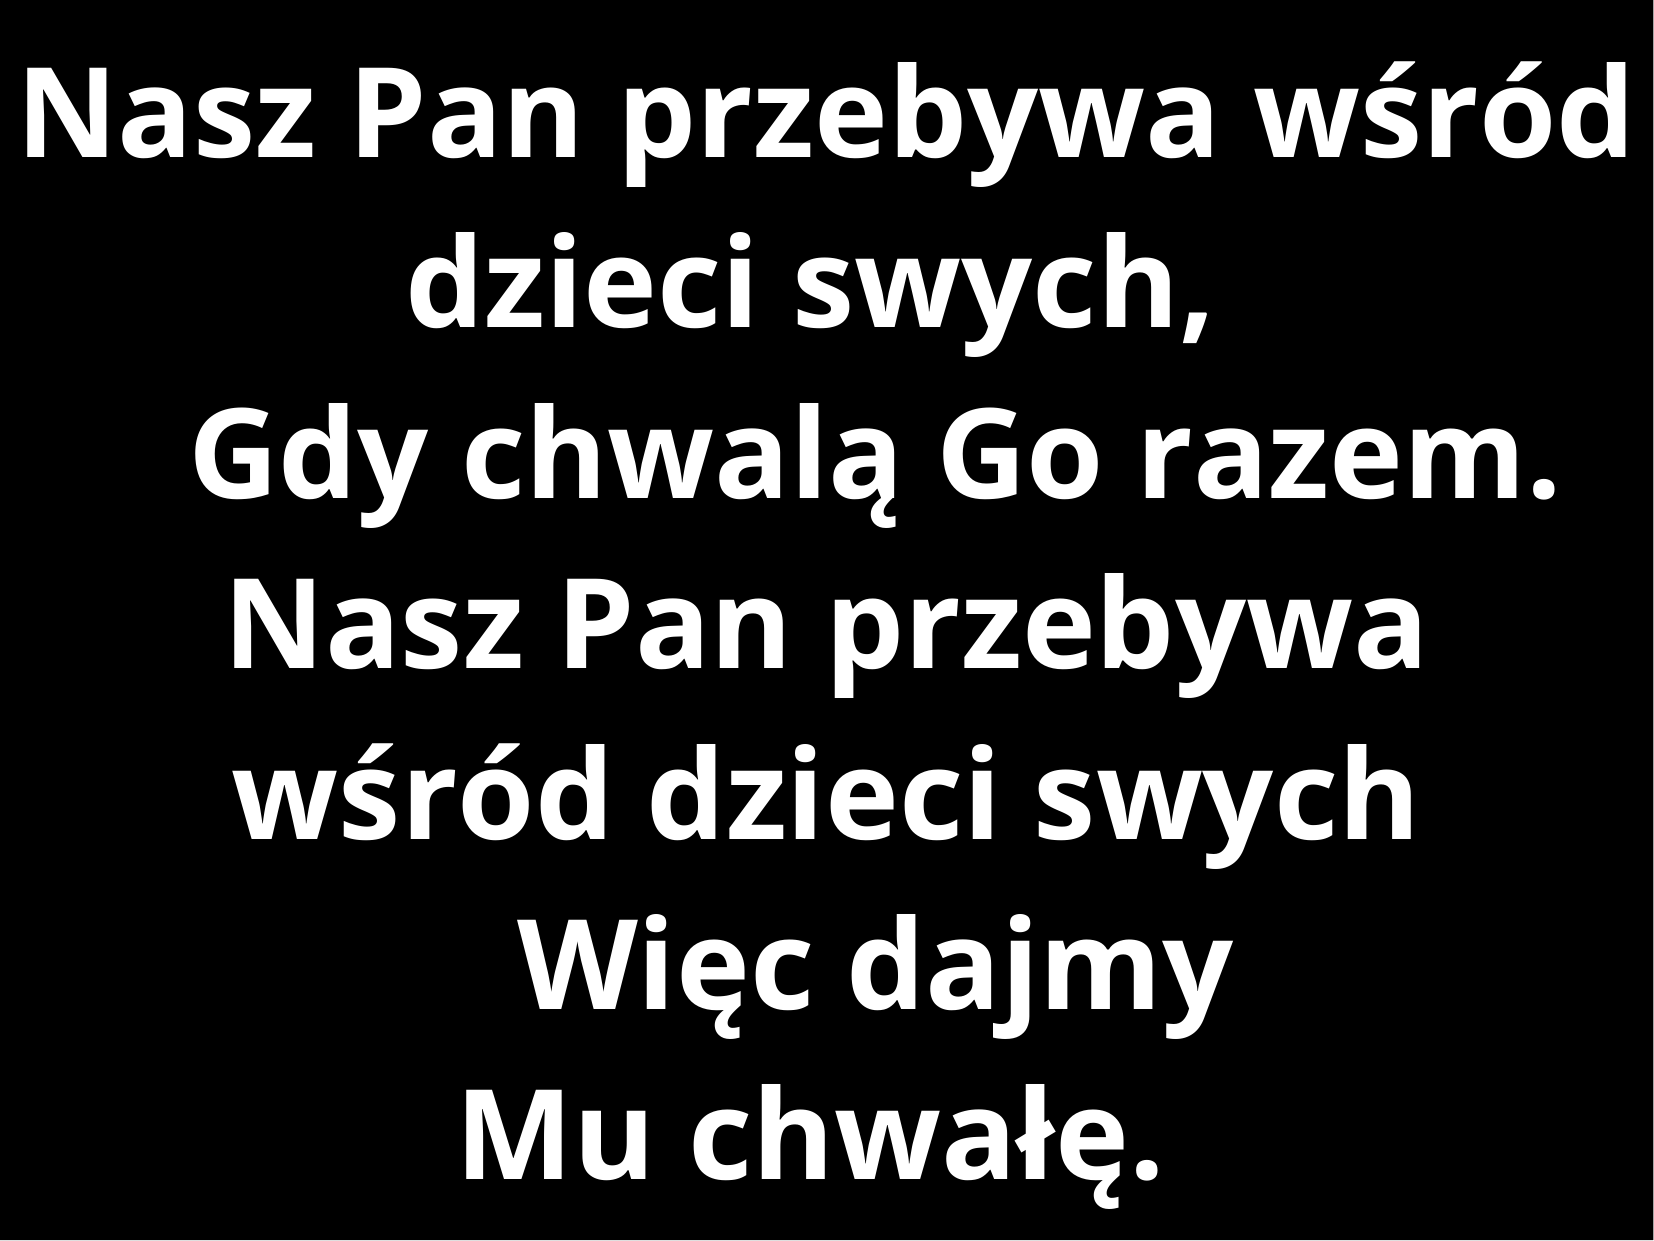

# Nasz Pan przebywa wśród dzieci swych,    Gdy chwalą Go razem. Nasz Pan przebywa wśród dzieci swych    Więc dajmy Mu chwałę.